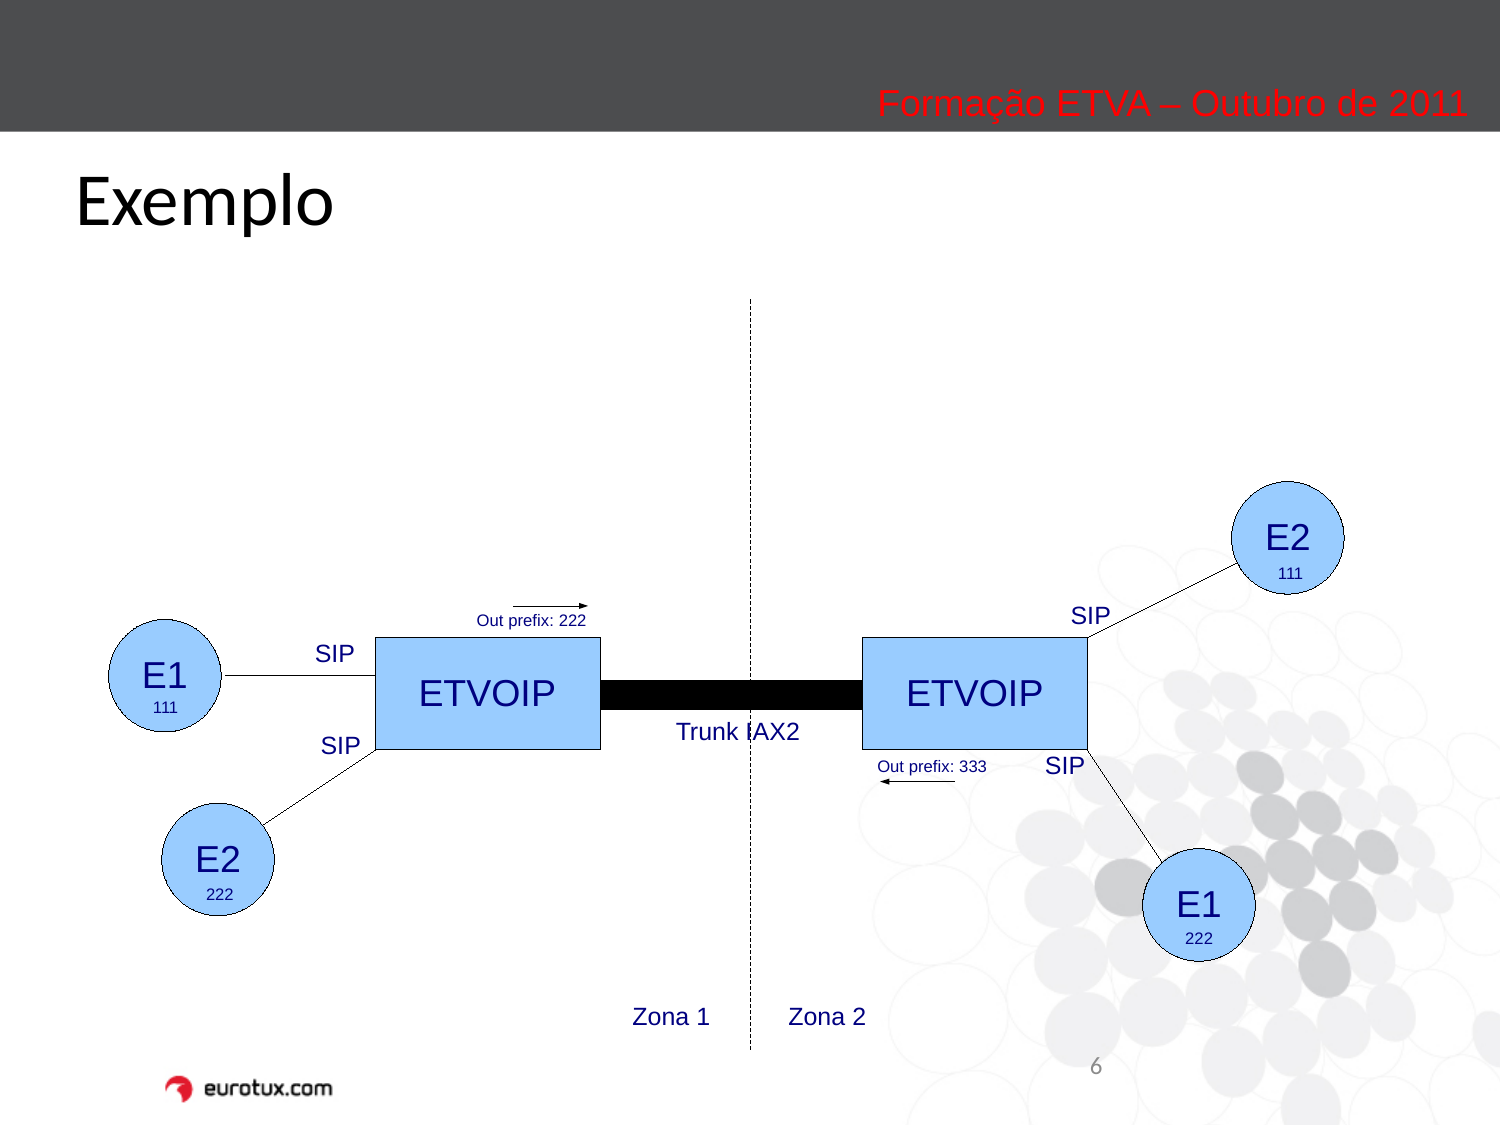

# Exemplo
E2
111
SIP
Out prefix: 222
E1
SIP
ETVOIP
ETVOIP
111
Trunk IAX2
SIP
SIP
Out prefix: 333
E2
E1
E1
222
222
Zona 1
Zona 2
6